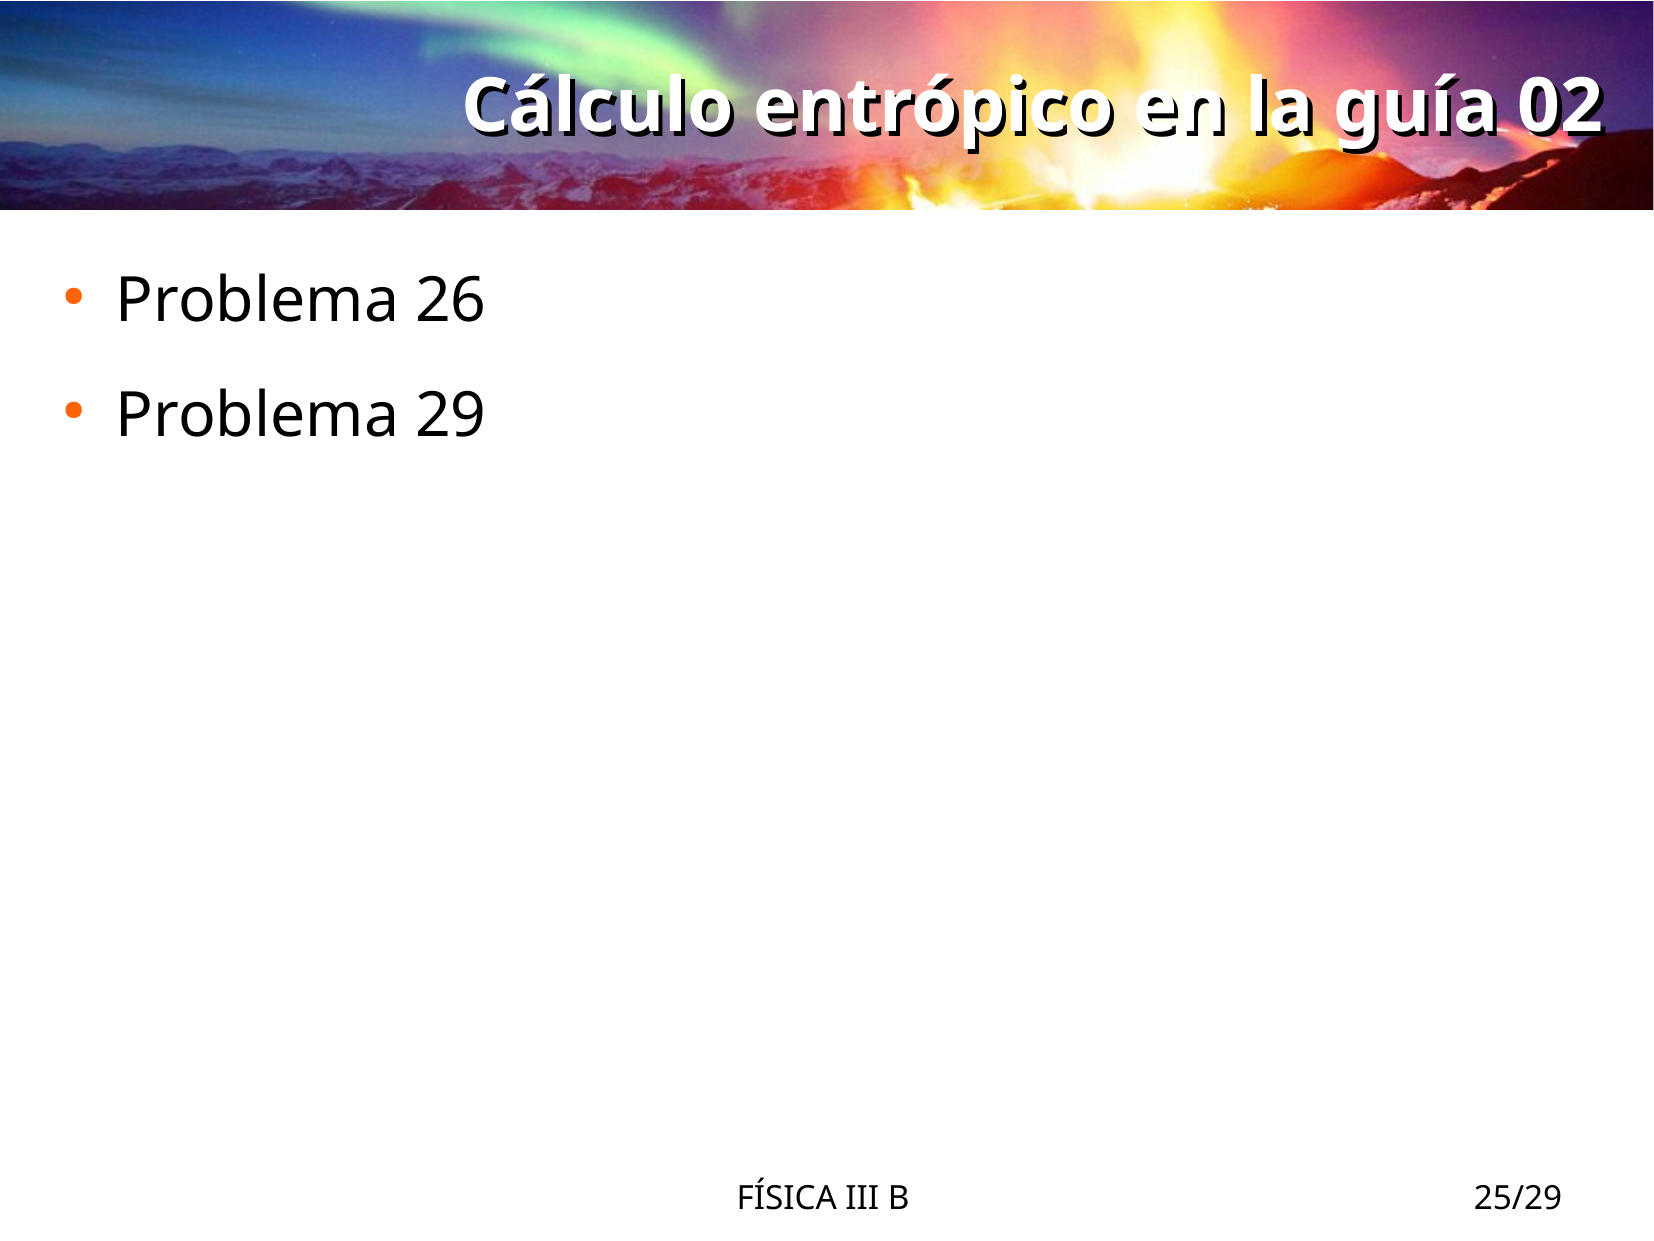

# Cálculo entrópico en la guía 02
Problema 26
Problema 29
FÍSICA III B
25